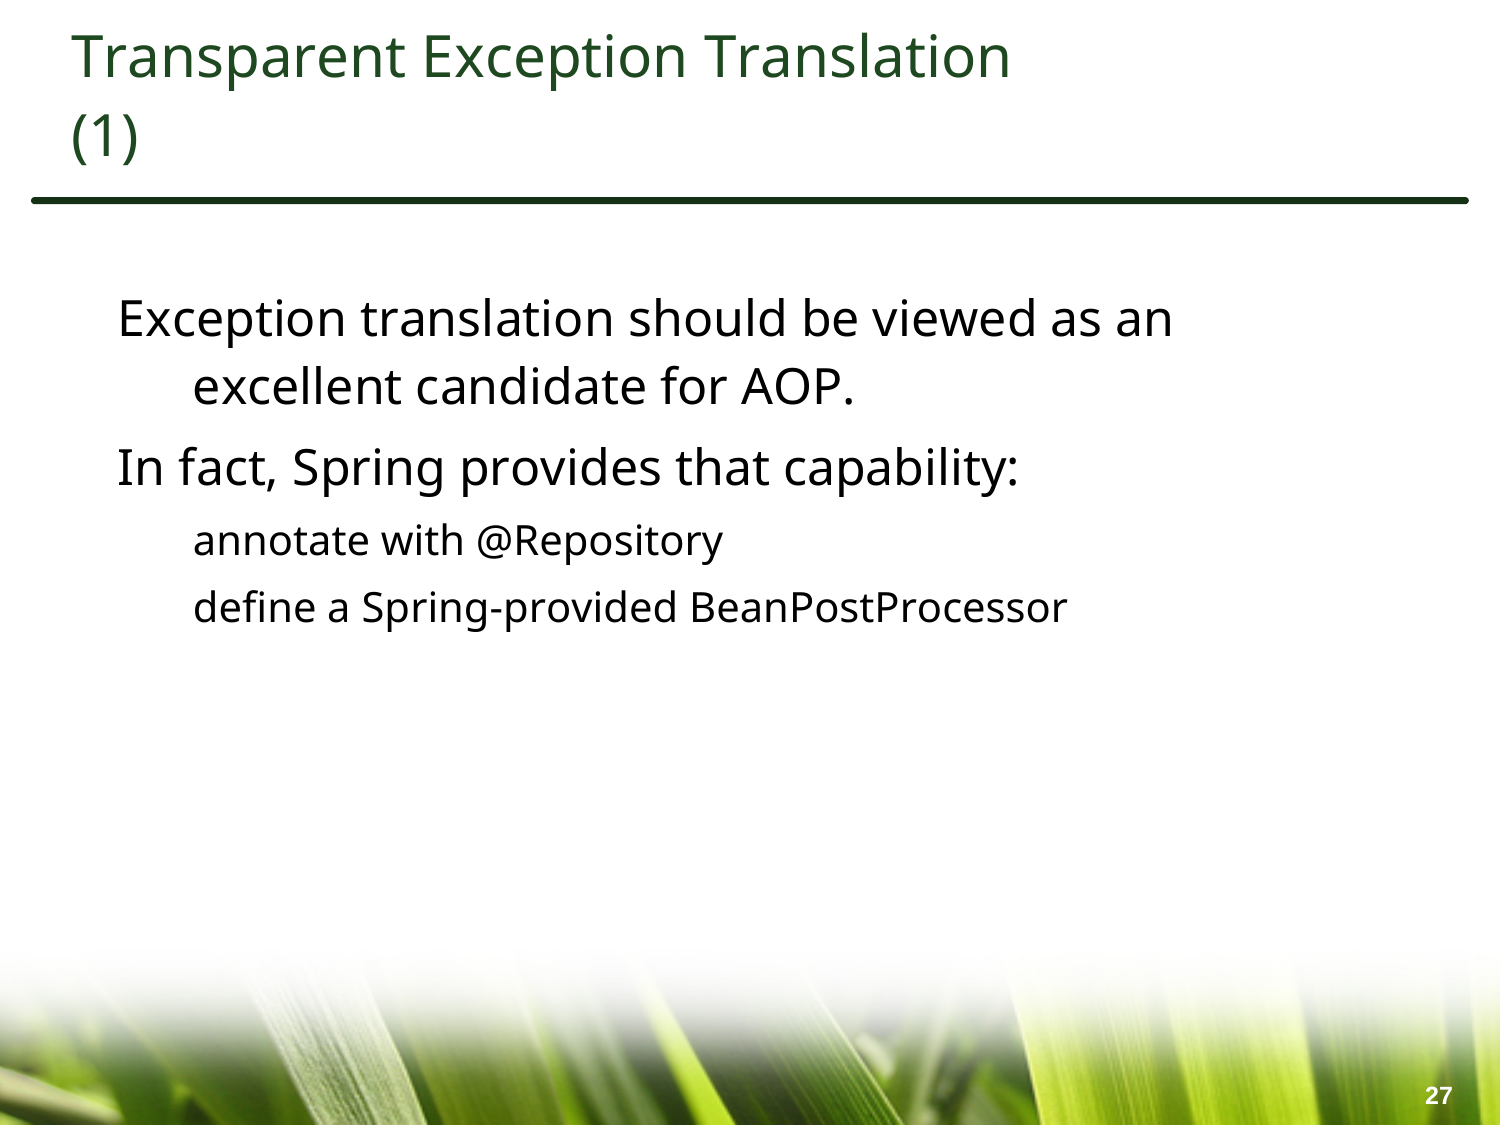

# Transparent Exception Translation (1)
Exception translation should be viewed as an excellent candidate for AOP.
In fact, Spring provides that capability:
annotate with @Repository
define a Spring-provided BeanPostProcessor